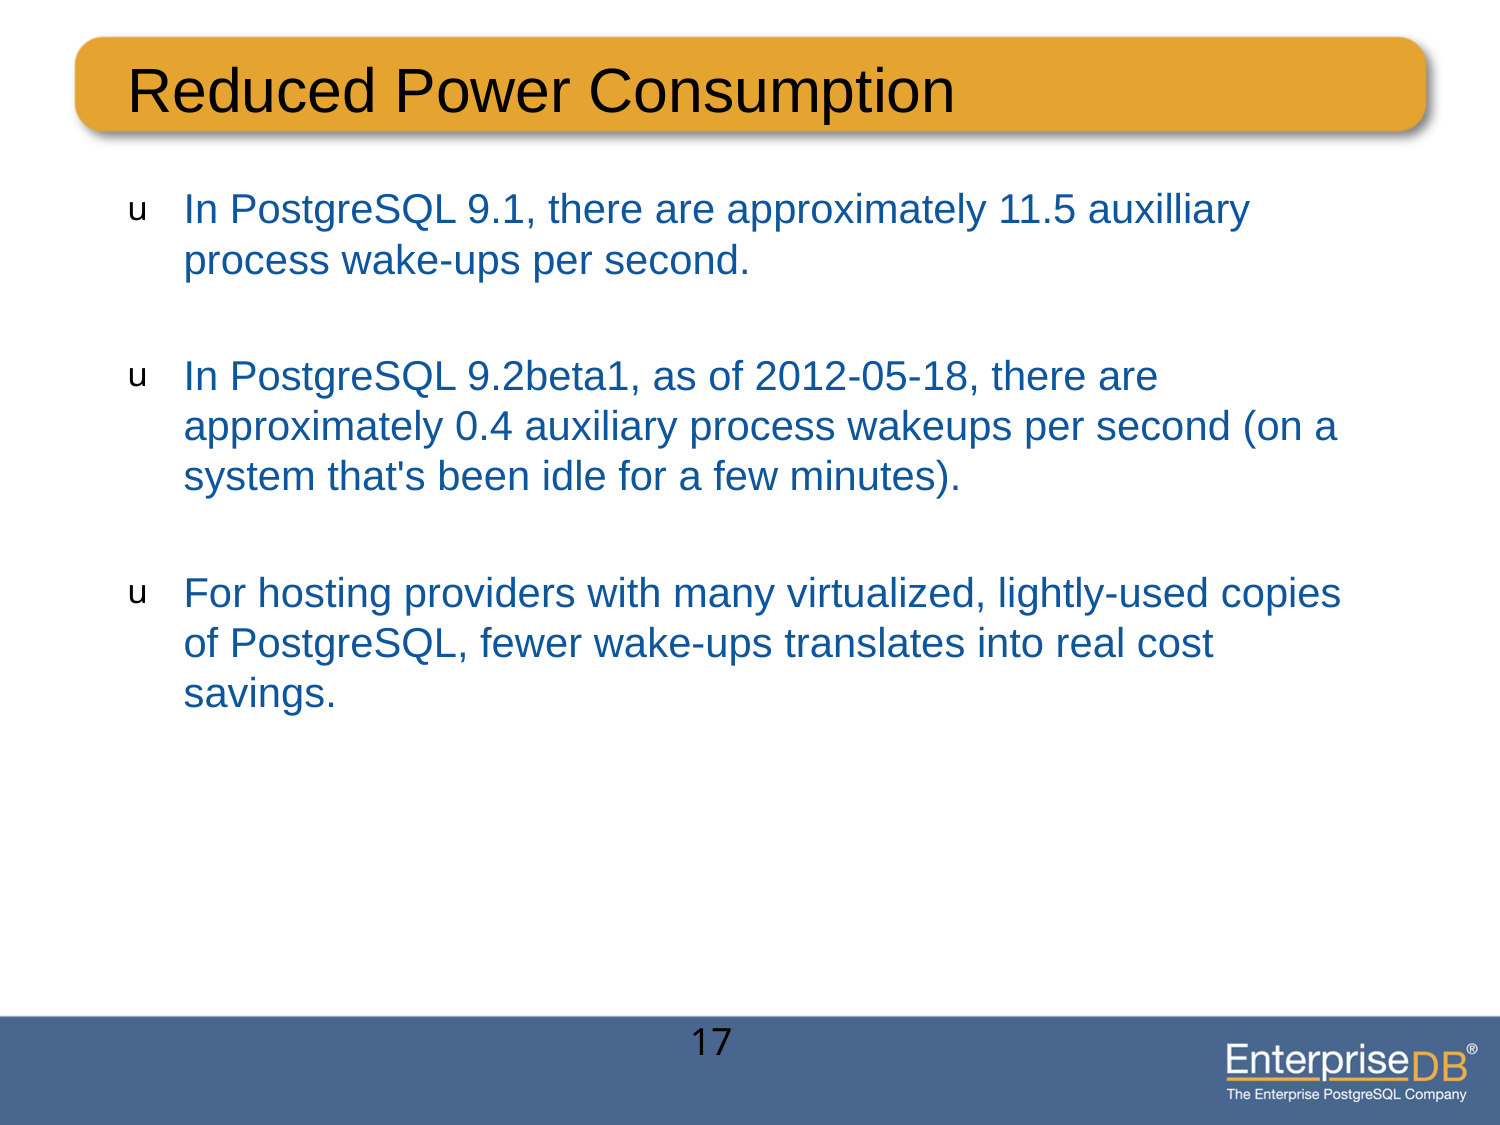

# Reduced Power Consumption
In PostgreSQL 9.1, there are approximately 11.5 auxilliary process wake-ups per second.
In PostgreSQL 9.2beta1, as of 2012-05-18, there are approximately 0.4 auxiliary process wakeups per second (on a system that's been idle for a few minutes).
For hosting providers with many virtualized, lightly-used copies of PostgreSQL, fewer wake-ups translates into real cost savings.